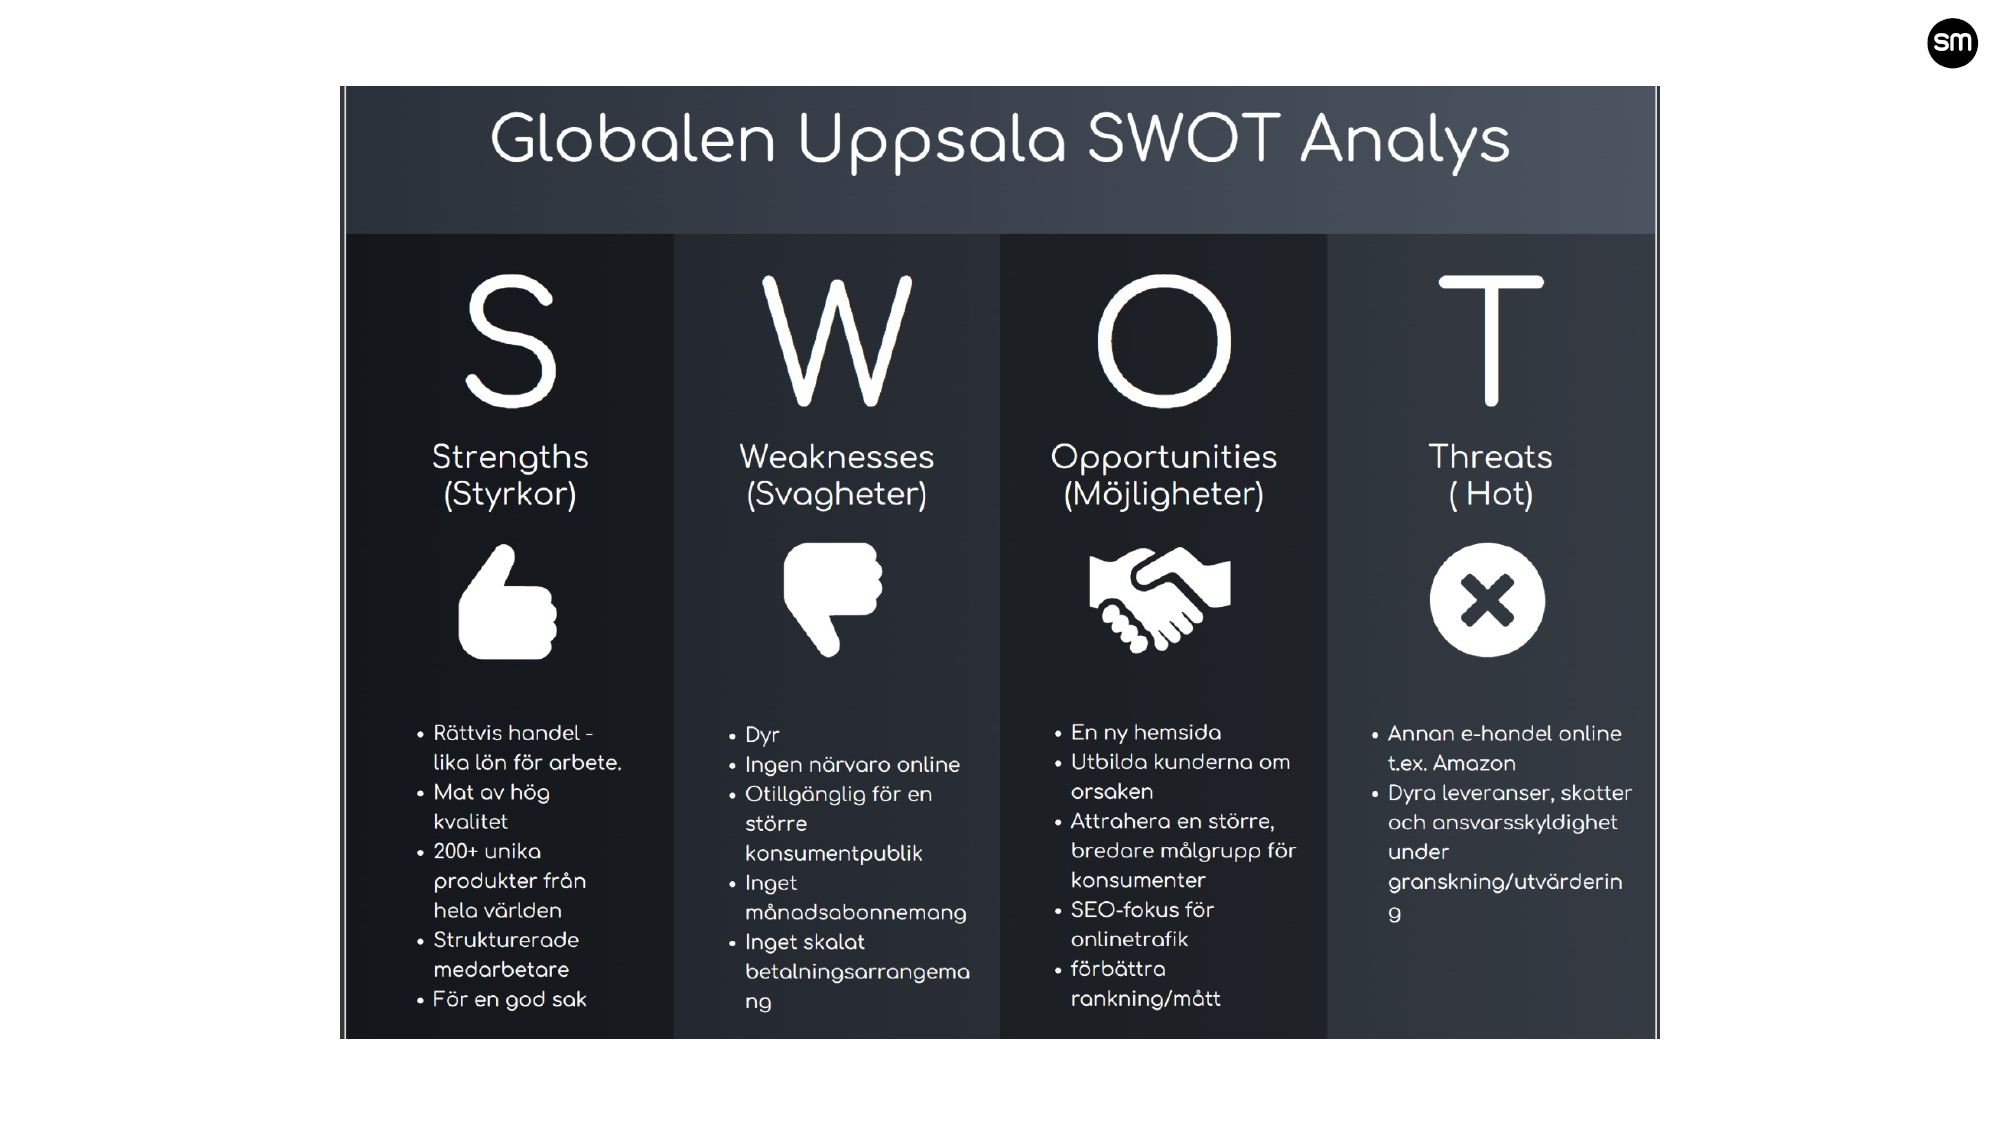

Aktiviteter:
Kontextuell utredning, prototyper, utveckling och leverans (pågående fas).
Processen:
Empatisera, definiera, idé utförning, prototyp, testa
Extrem programmering (agil)